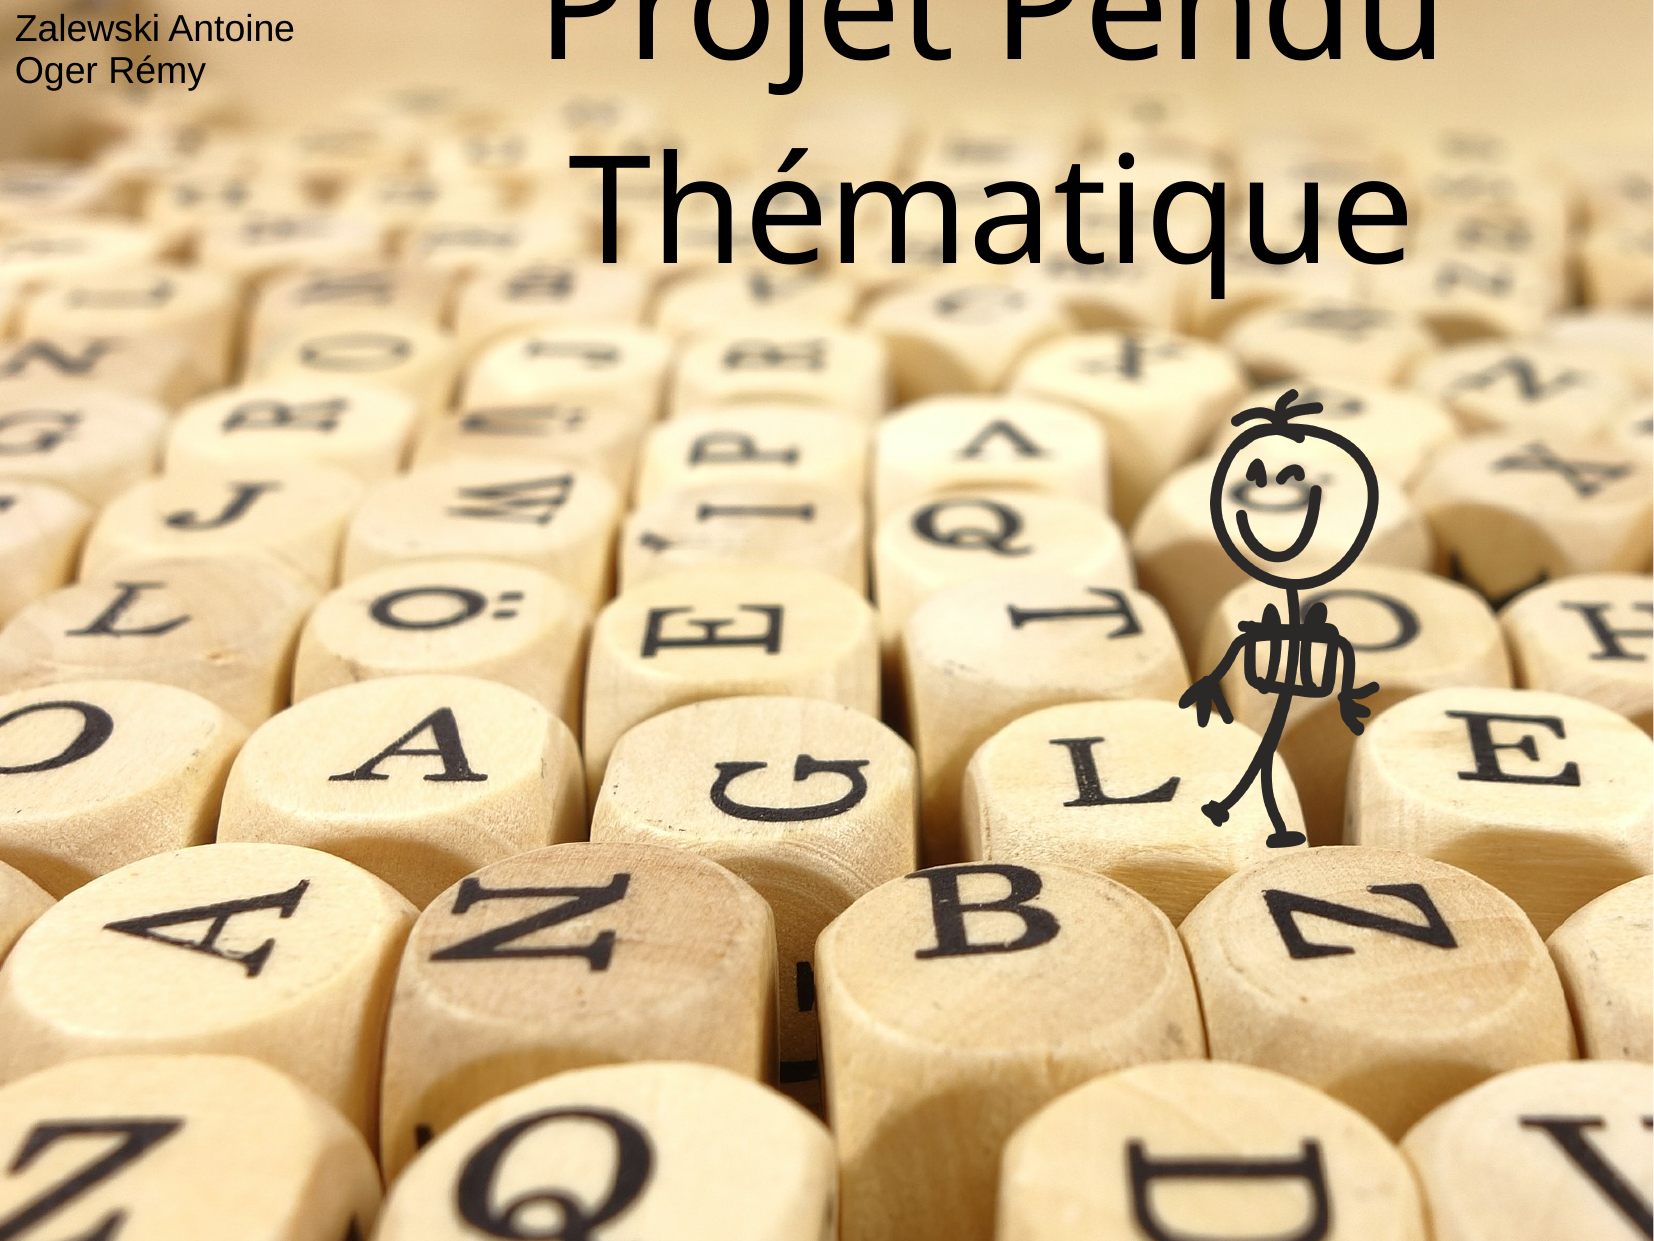

Zalewski Antoine
Oger Rémy
# Projet Pendu Thématique
TS3